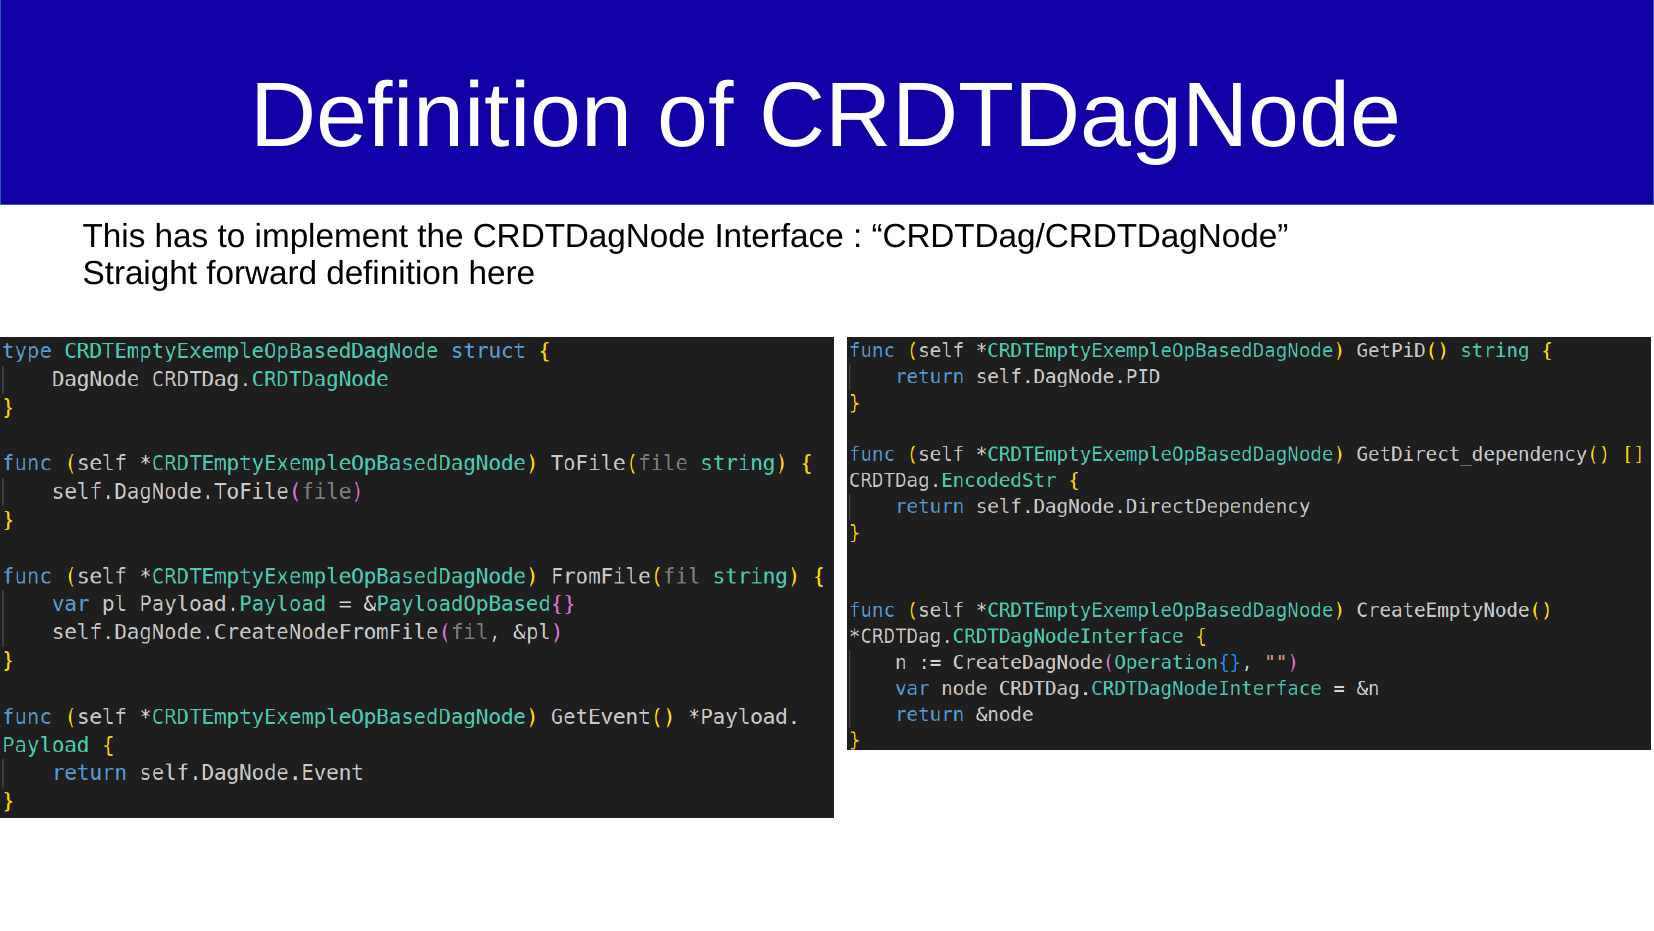

# Definition of CRDTDagNode
This has to implement the CRDTDagNode Interface : “CRDTDag/CRDTDagNode”
Straight forward definition here